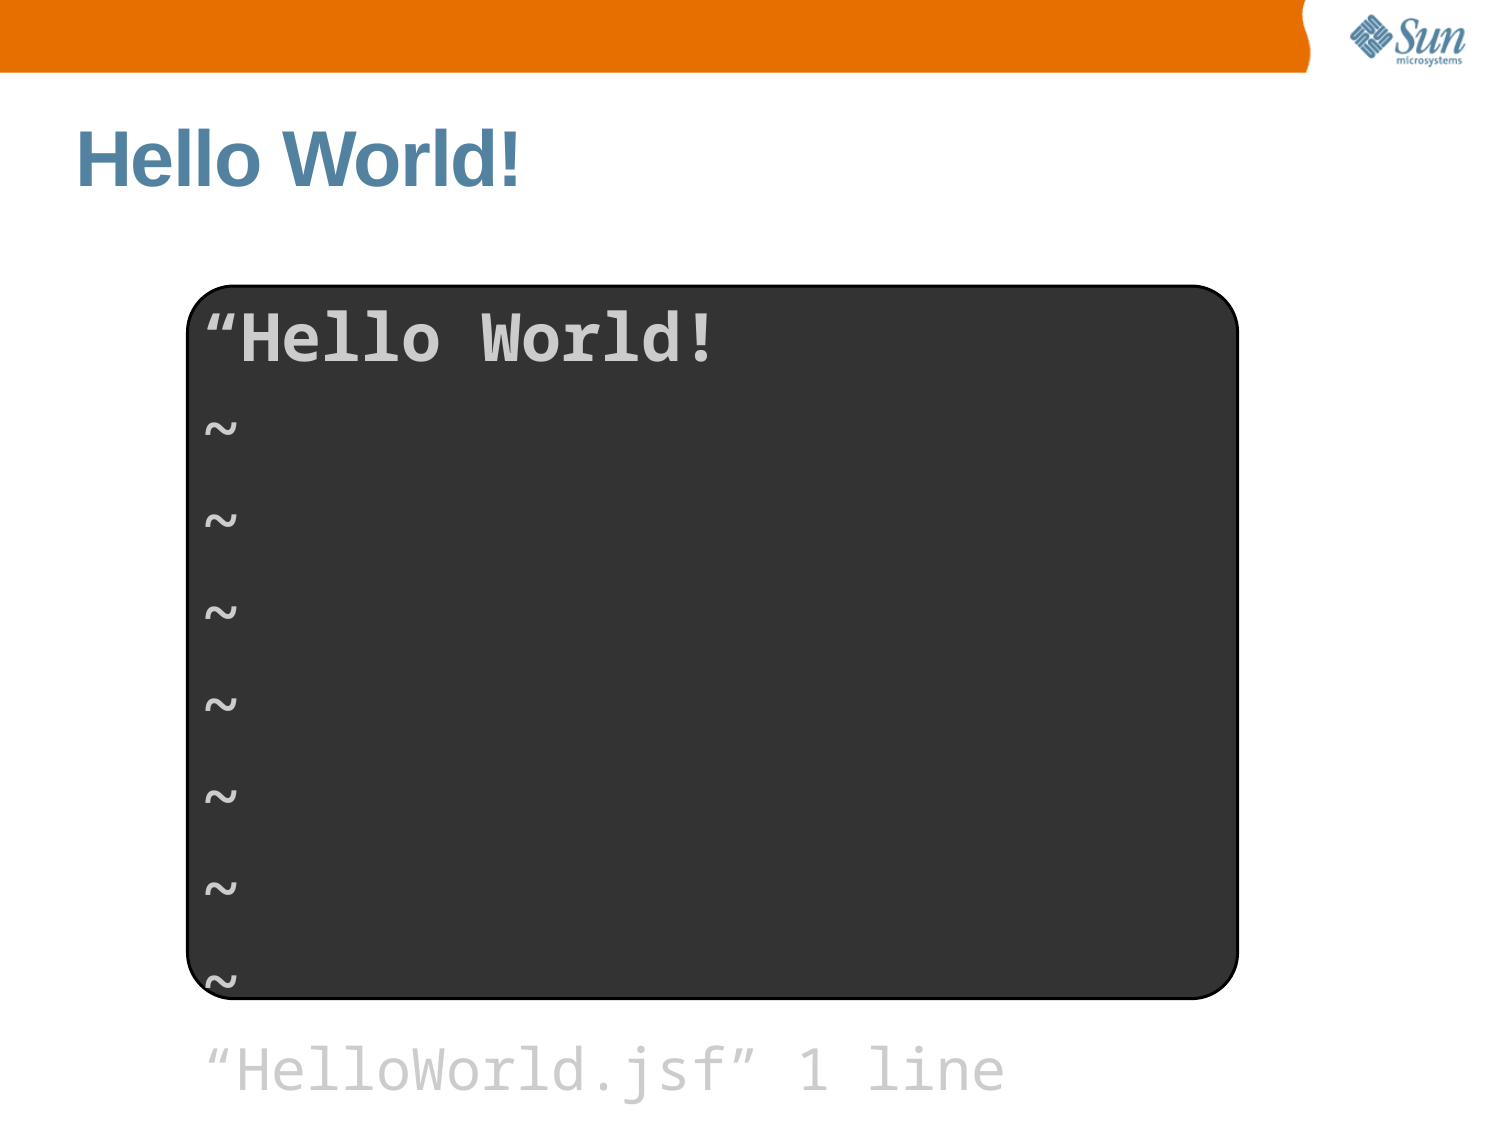

# Hello World!
“Hello World!
~
~
~
~
~
~
~
“HelloWorld.jsf” 1 line